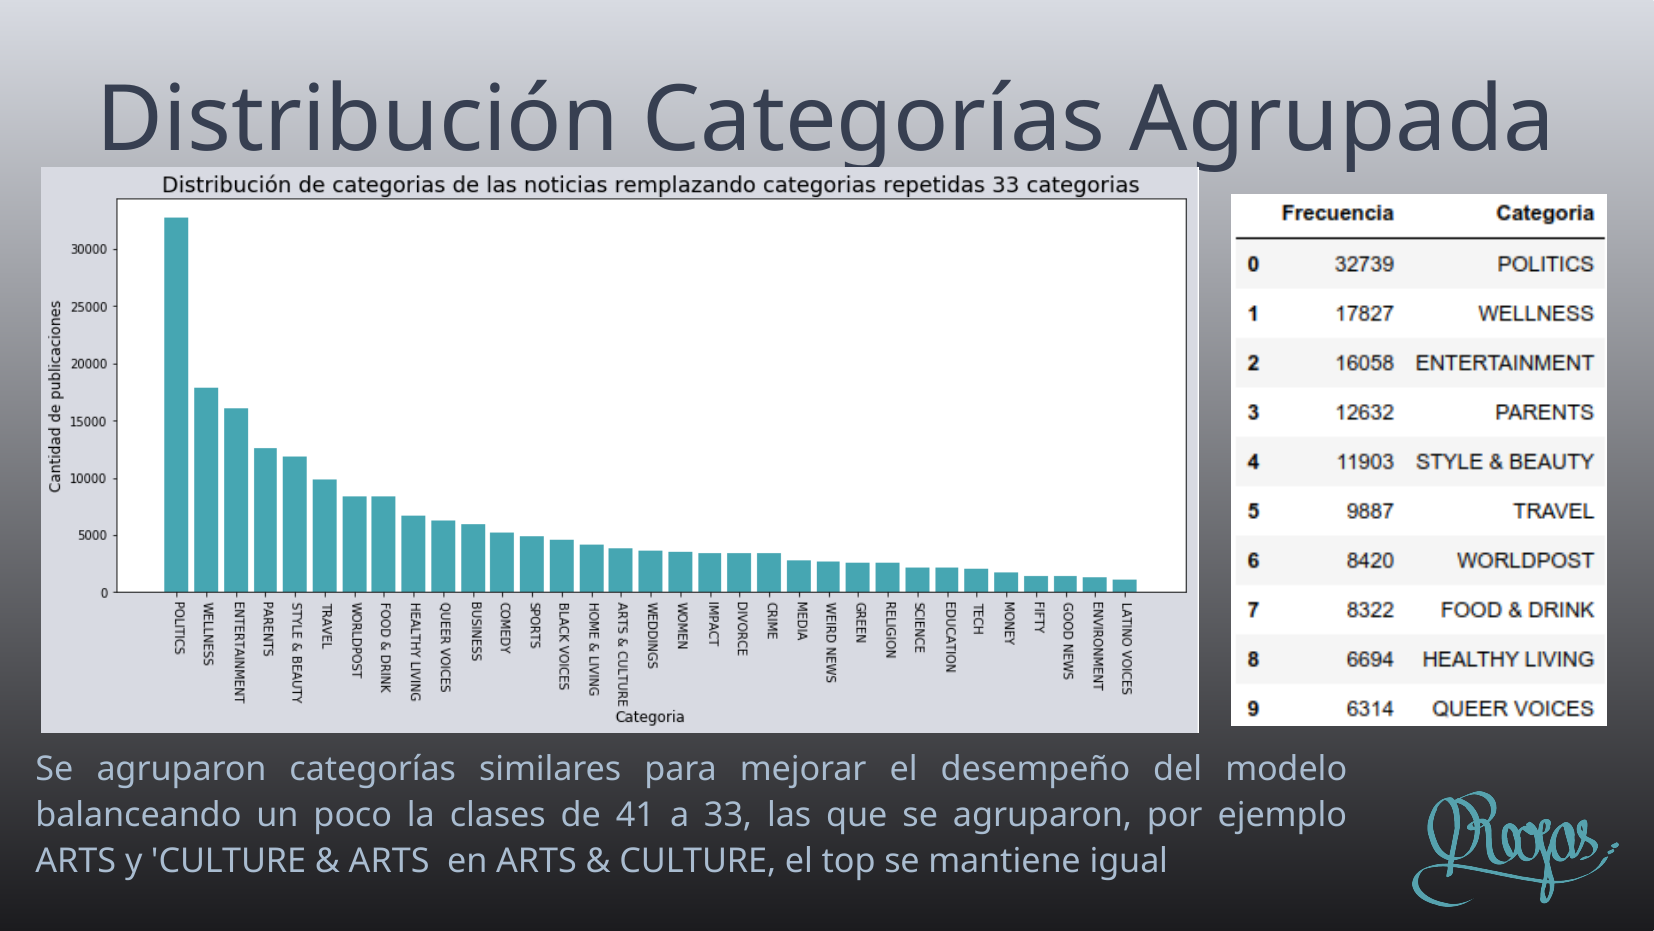

# Distribución Categorías Agrupada
Se agruparon categorías similares para mejorar el desempeño del modelo balanceando un poco la clases de 41 a 33, las que se agruparon, por ejemplo ARTS y 'CULTURE & ARTS en ARTS & CULTURE, el top se mantiene igual